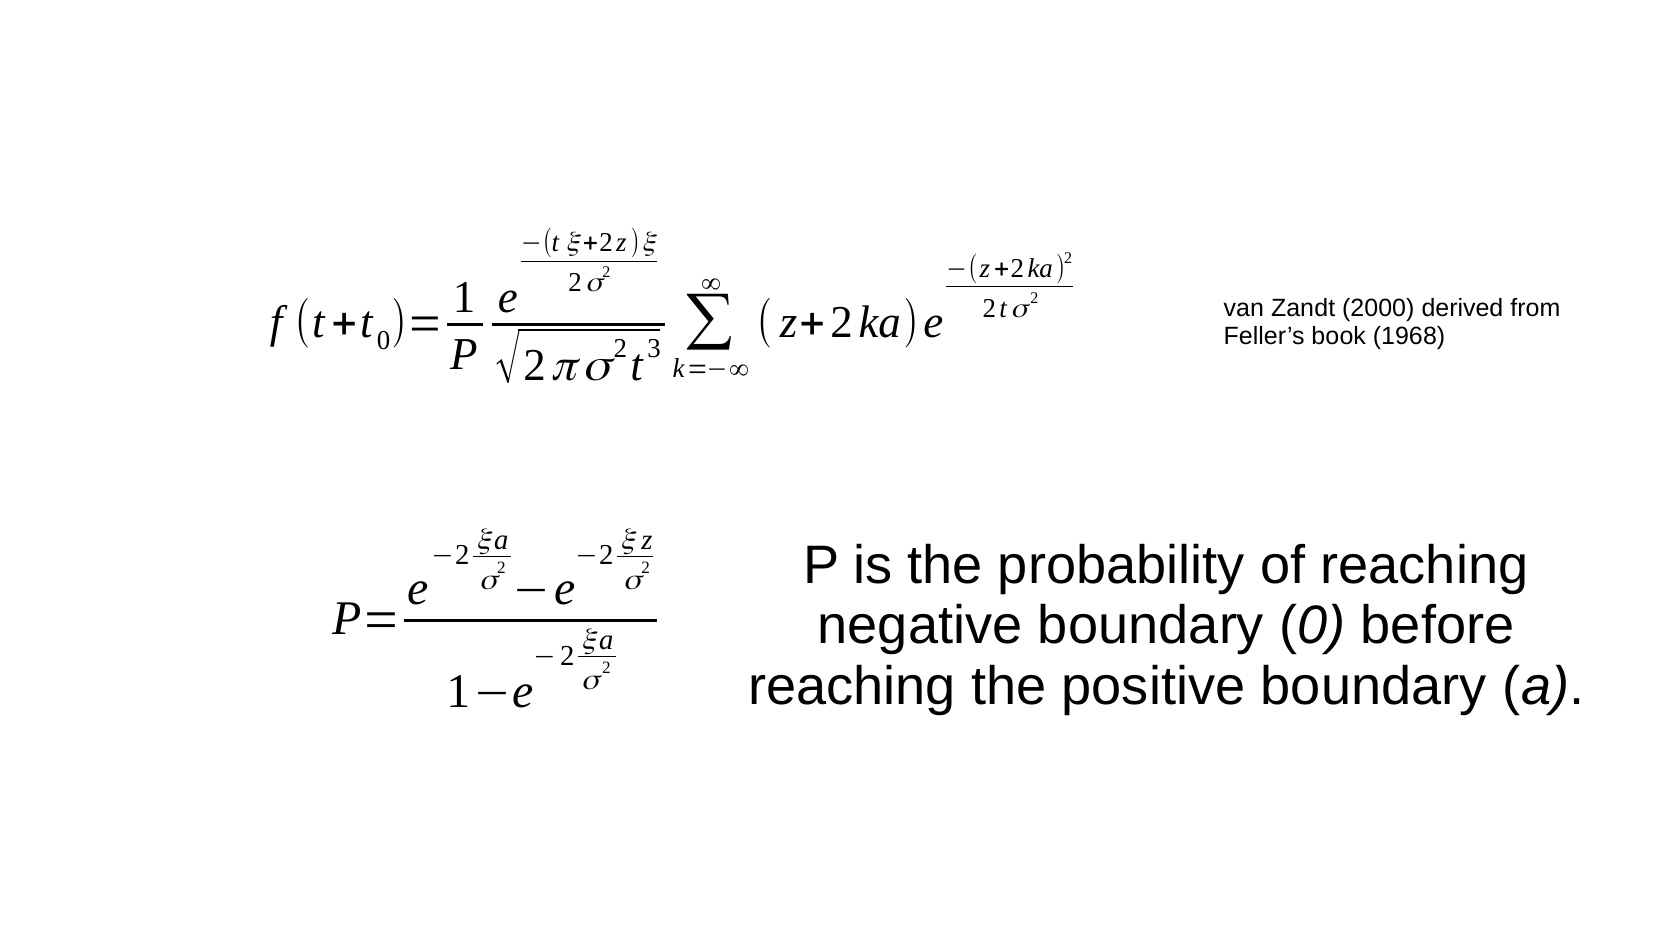

van Zandt (2000) derived from Feller’s book (1968)
# P is the probability of reaching negative boundary (0) before reaching the positive boundary (a).